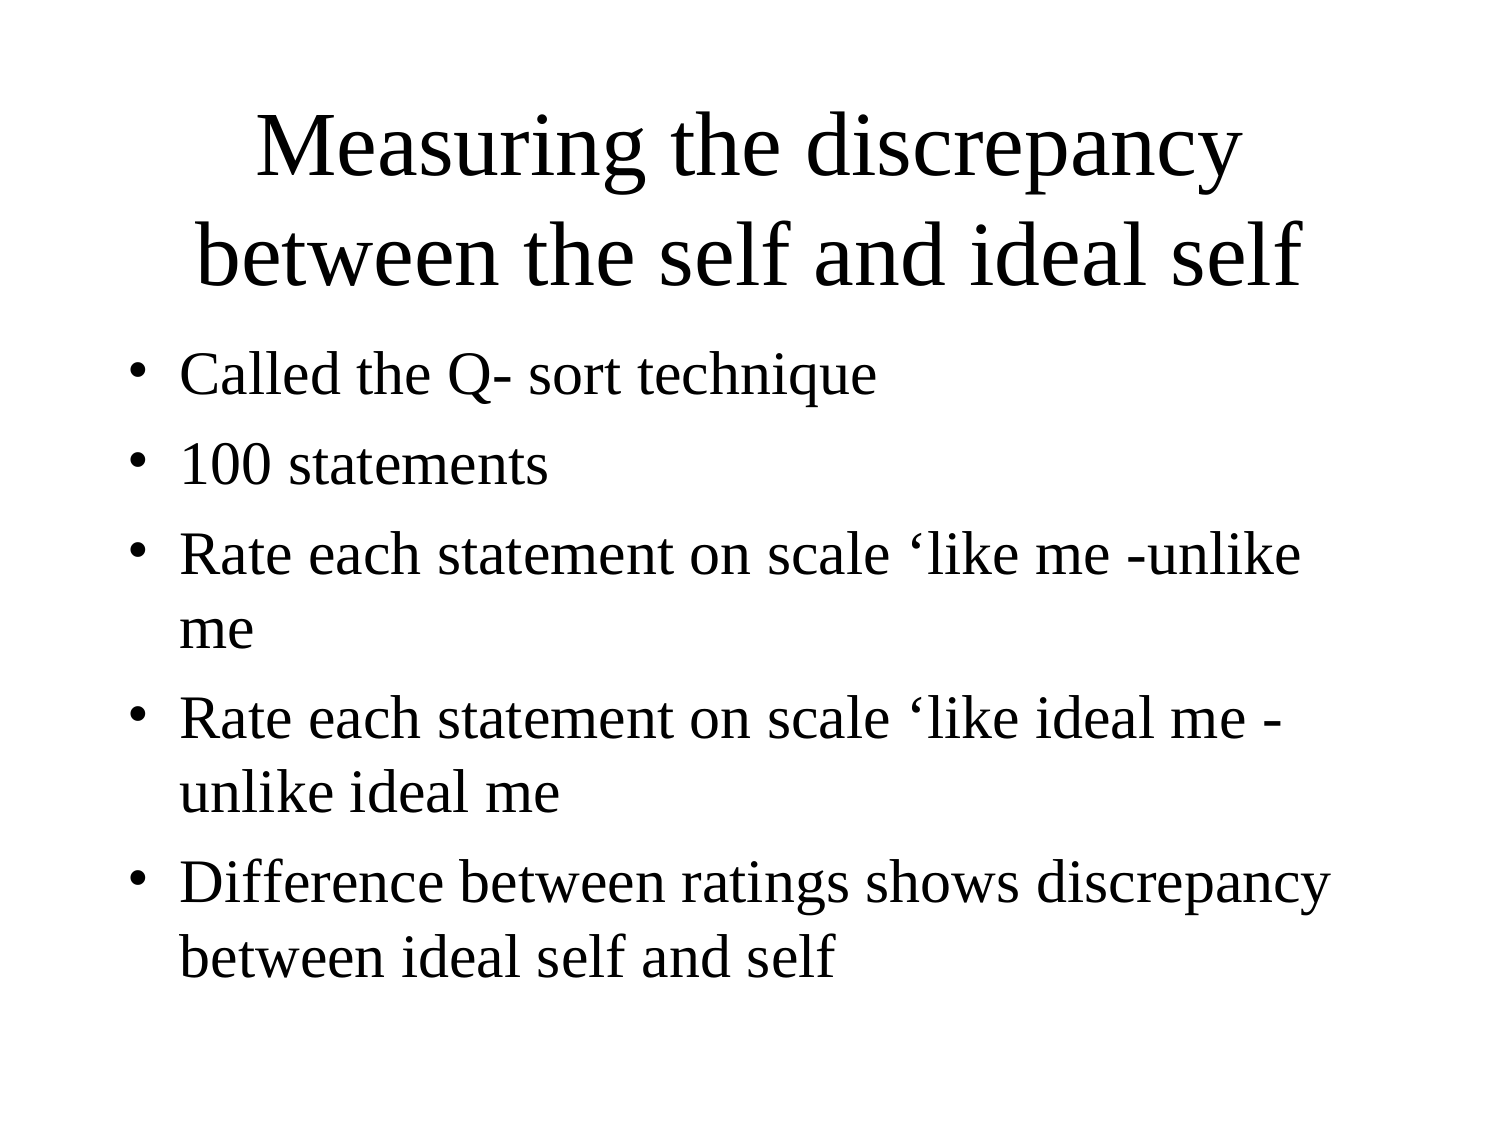

# Measuring the discrepancy between the self and ideal self
Called the Q- sort technique
100 statements
Rate each statement on scale ‘like me -unlike me
Rate each statement on scale ‘like ideal me - unlike ideal me
Difference between ratings shows discrepancy between ideal self and self